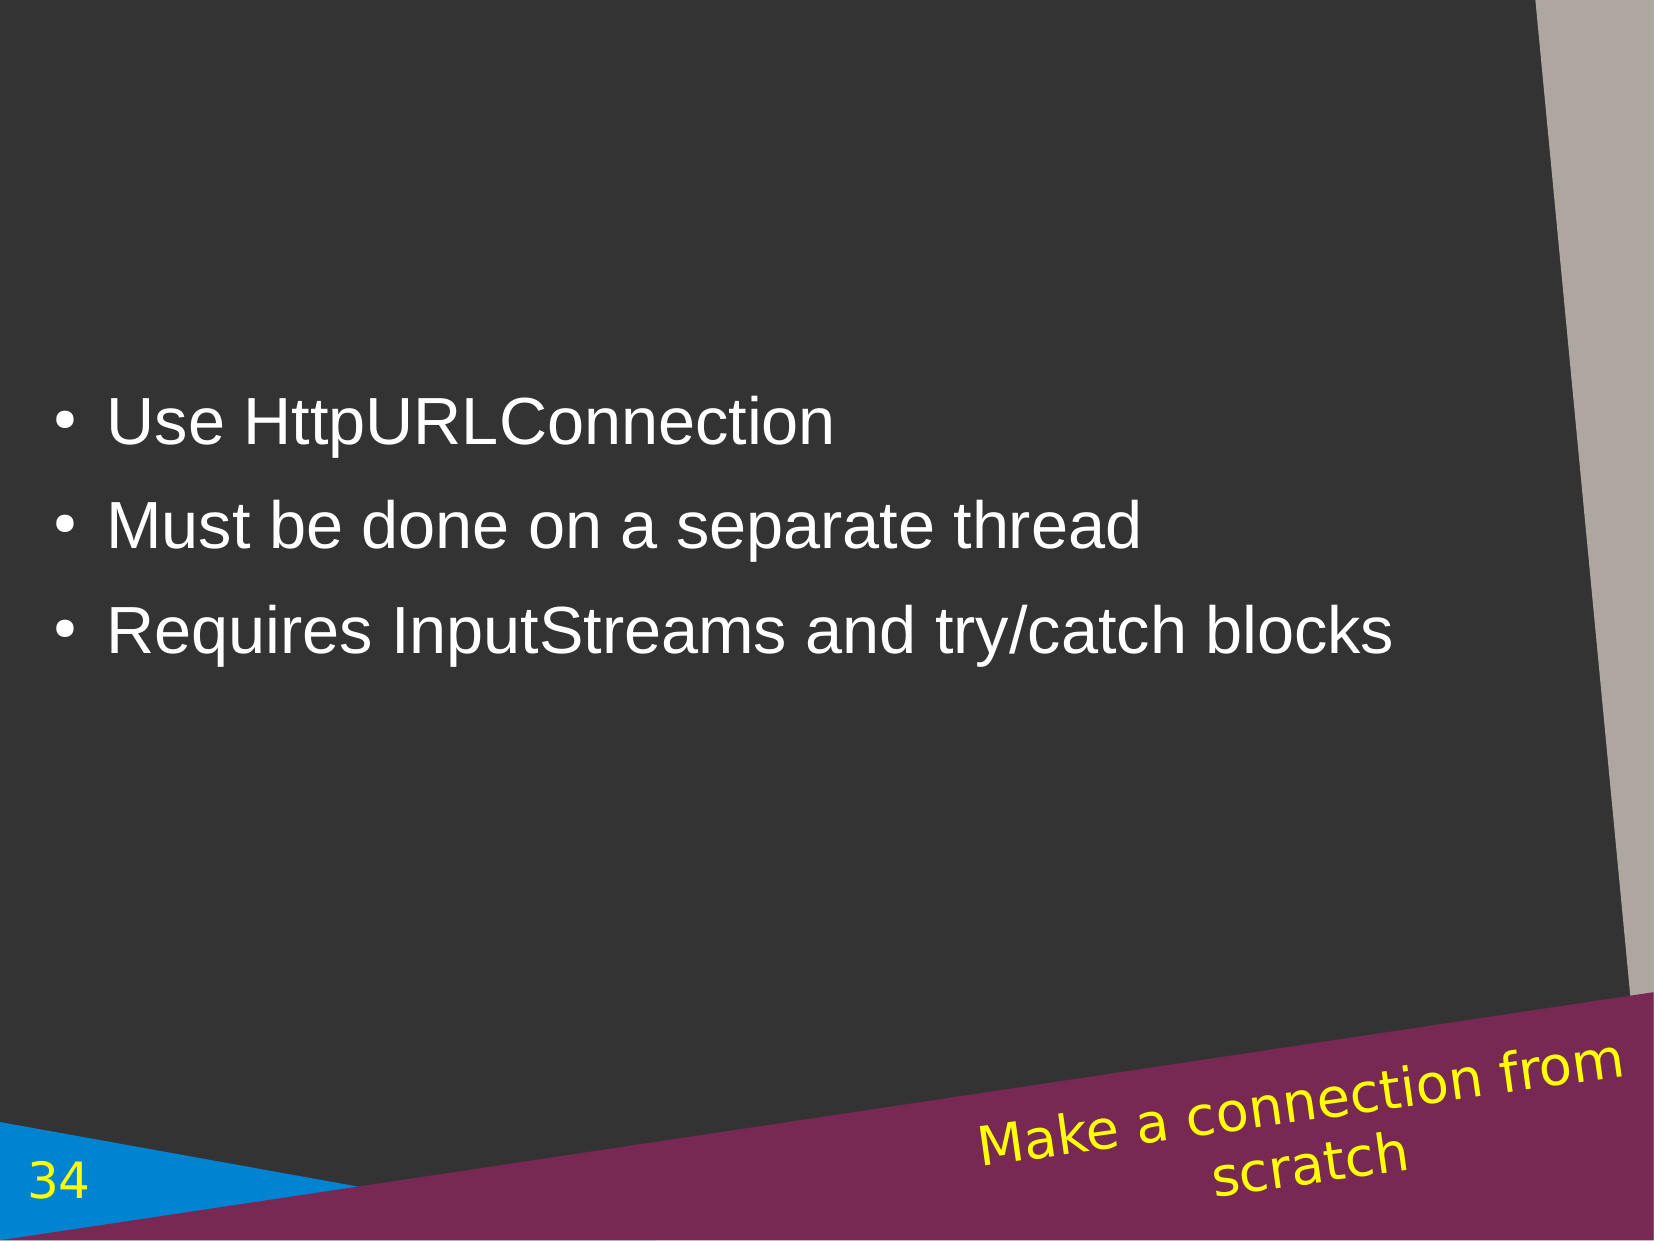

Use HttpURLConnection
Must be done on a separate thread
Requires InputStreams and try/catch blocks
# Make a connection from scratch
34